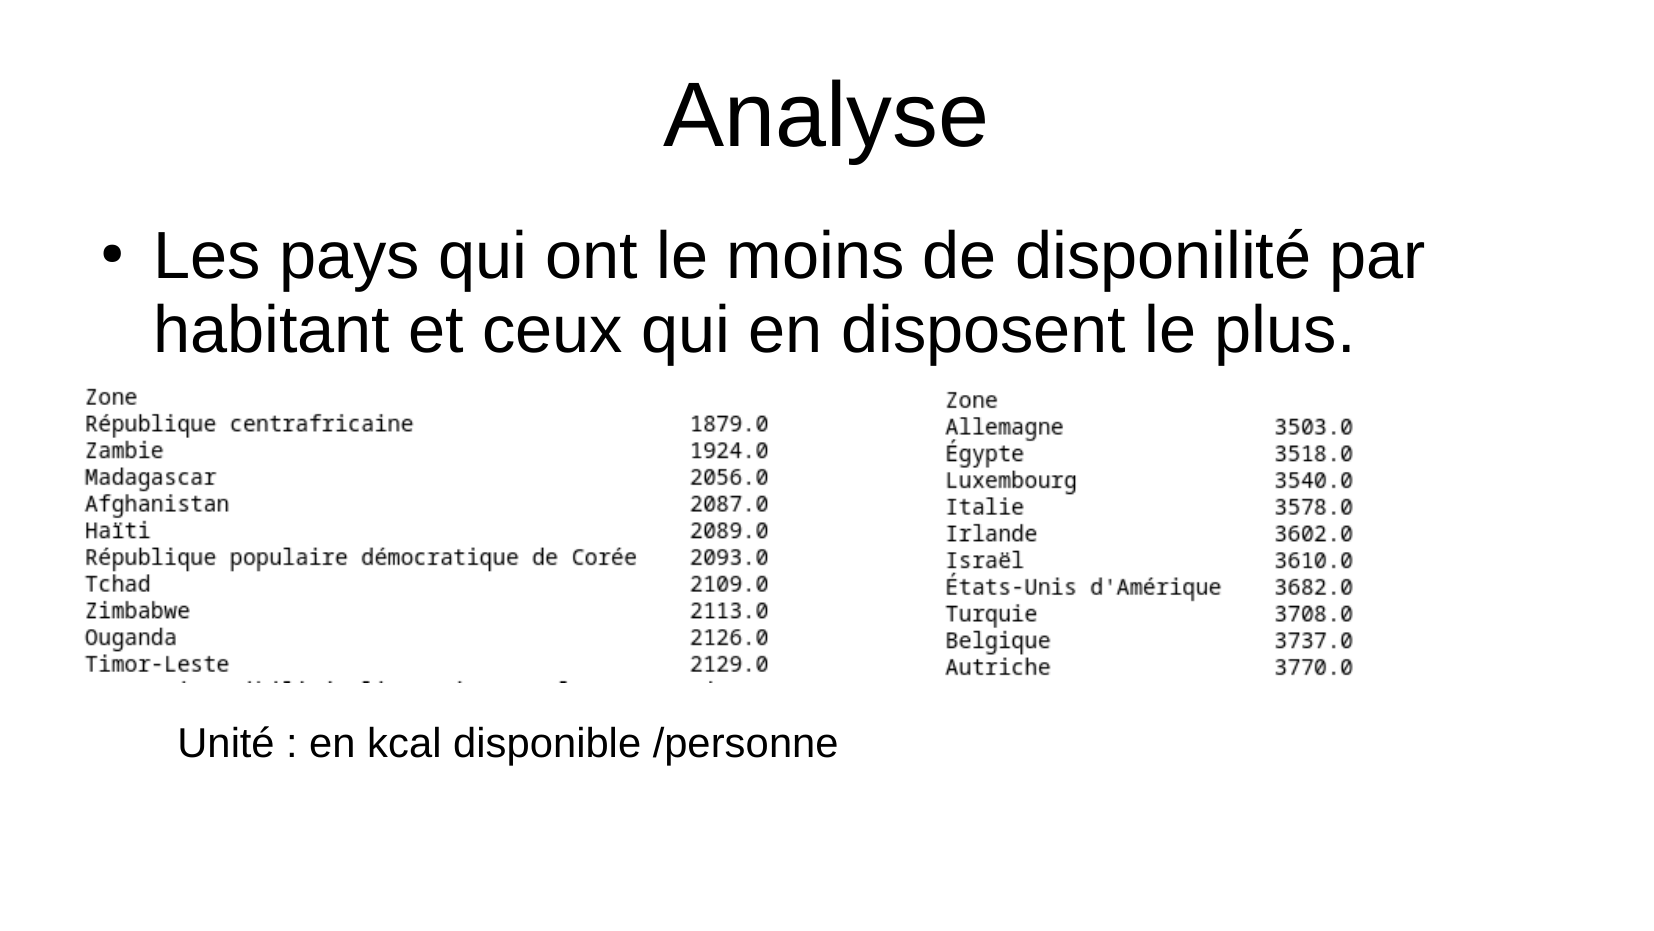

# Analyse
Les pays qui ont le moins de disponilité par habitant et ceux qui en disposent le plus.
Unité : en kcal disponible /personne